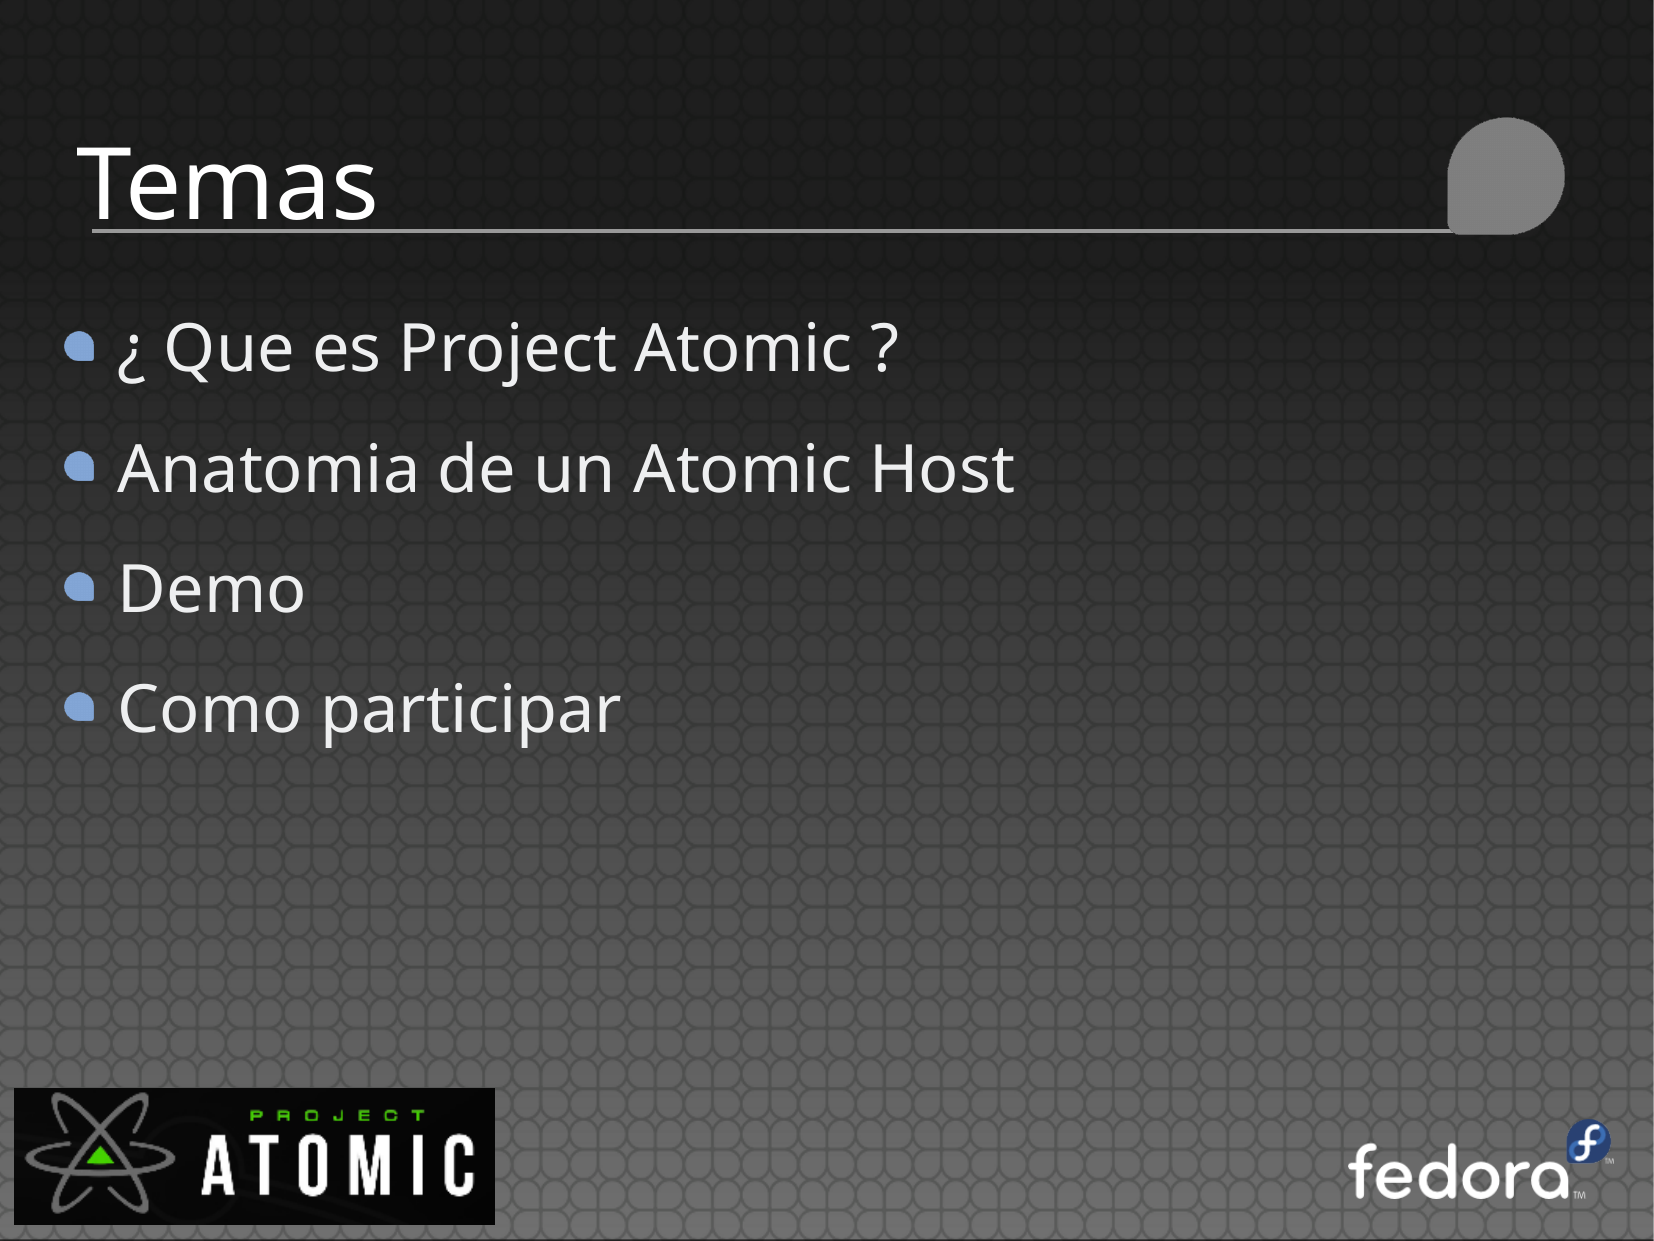

# Temas
¿ Que es Project Atomic ?
Anatomia de un Atomic Host
Demo
Como participar